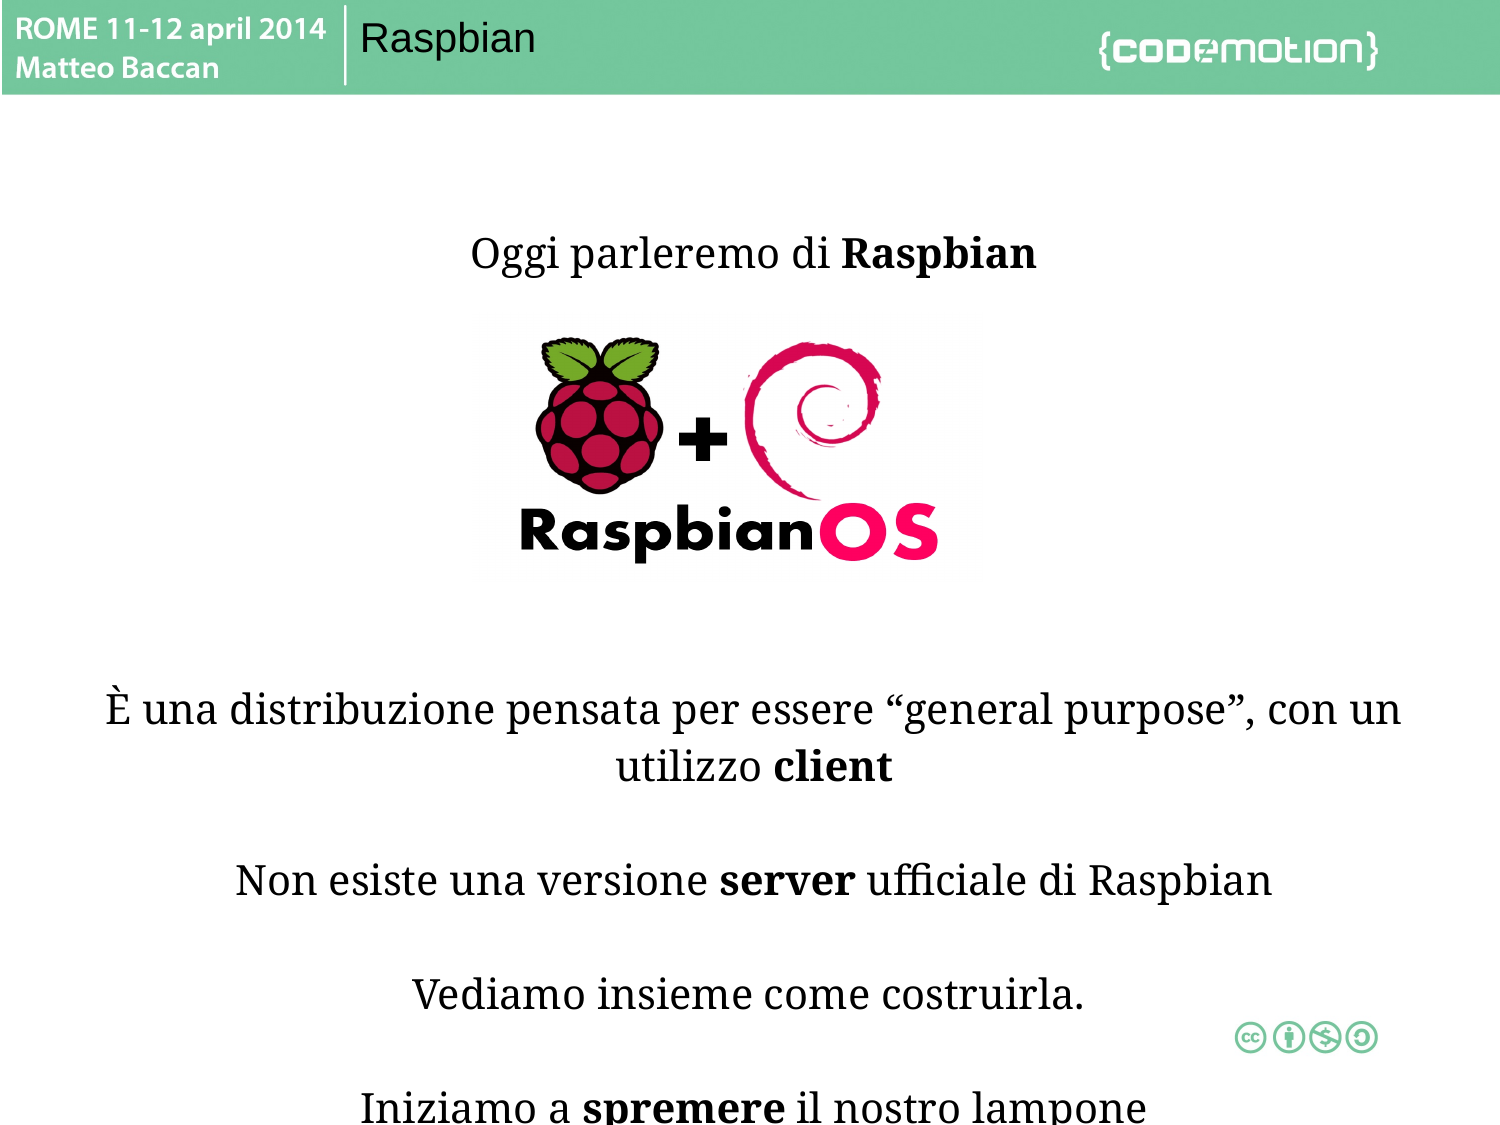

# Raspbian
Oggi parleremo di Raspbian
È una distribuzione pensata per essere “general purpose”, con un utilizzo client
Non esiste una versione server ufficiale di Raspbian
Vediamo insieme come costruirla.
Iniziamo a spremere il nostro lampone